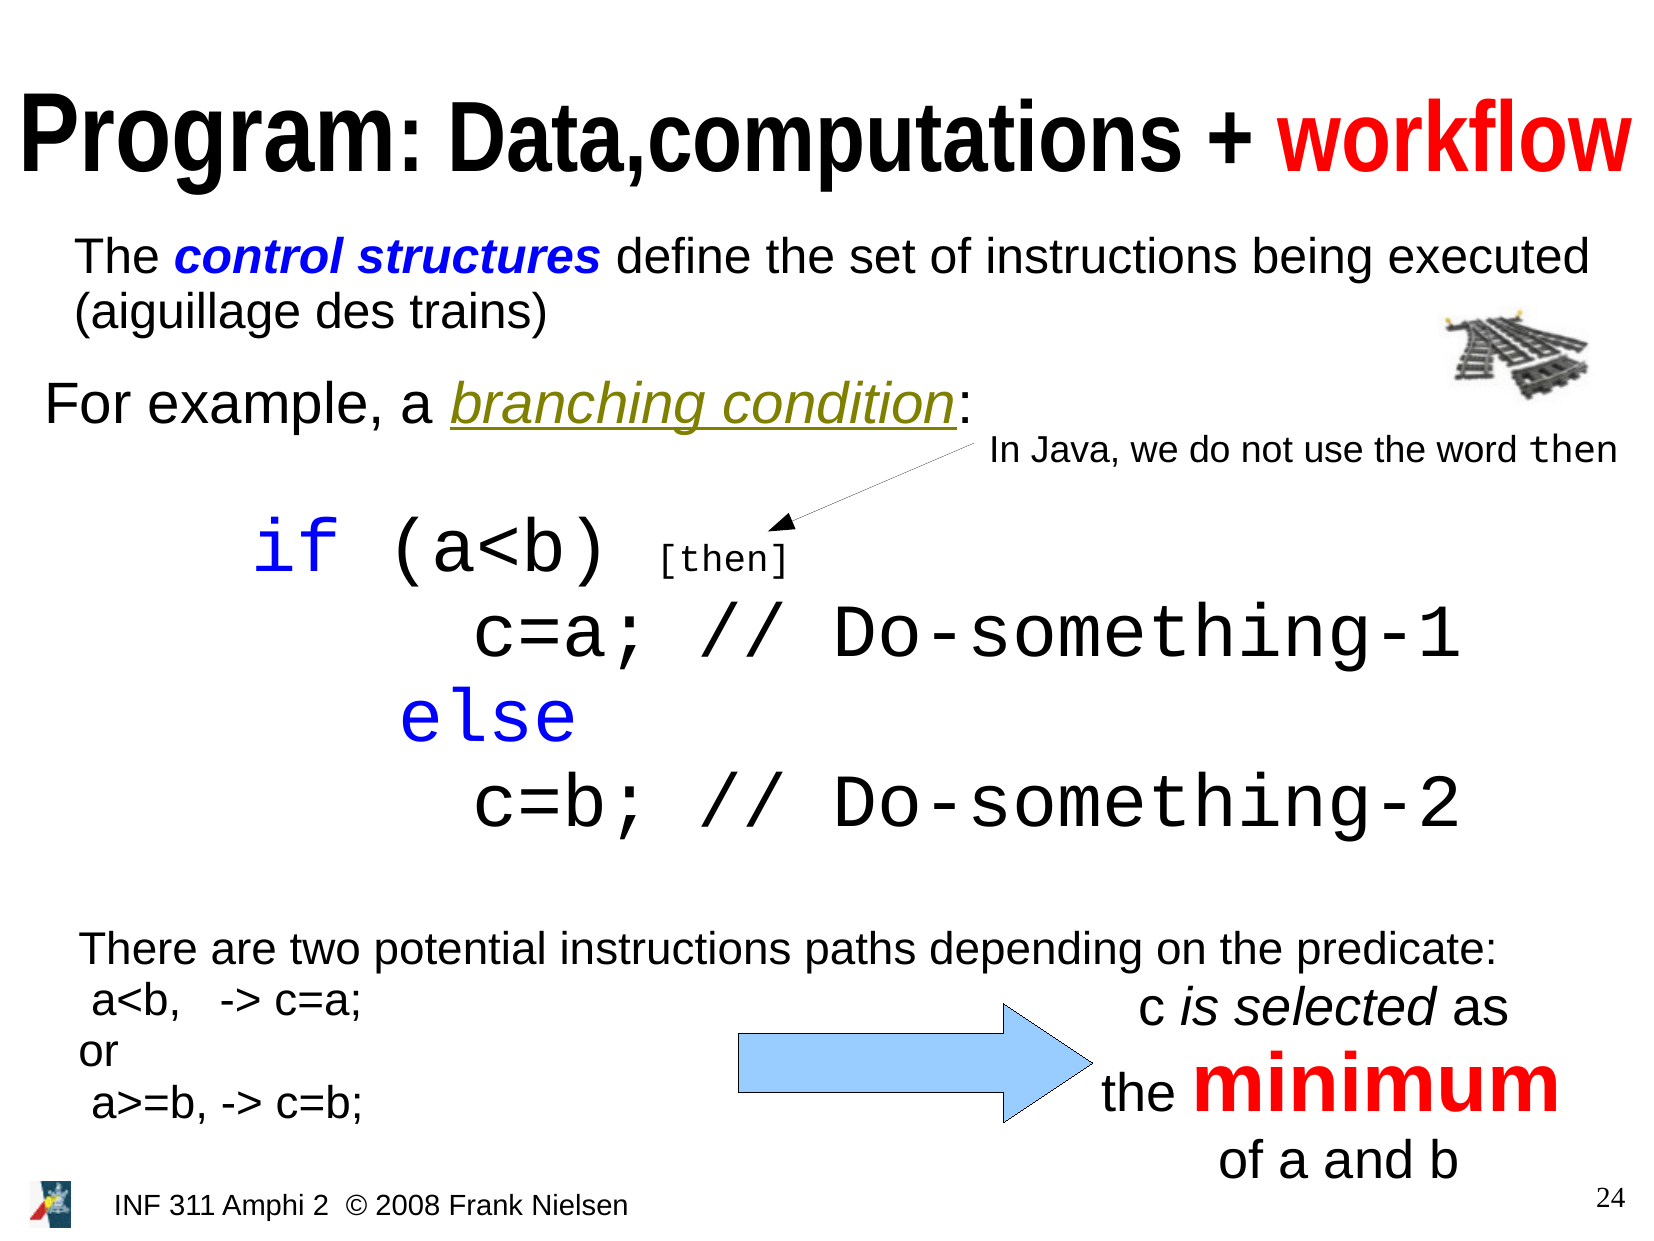

Program: Data,computations + workflow
The control structures define the set of instructions being executed
(aiguillage des trains)
For example, a branching condition:
In Java, we do not use the word then
if (a<b) [then]
			c=a; // Do-something-1
		else
			c=b; // Do-something-2
There are two potential instructions paths depending on the predicate:
 a<b, -> c=a;
or
 a>=b, -> c=b;
c is selected as
the minimum
 of a and b